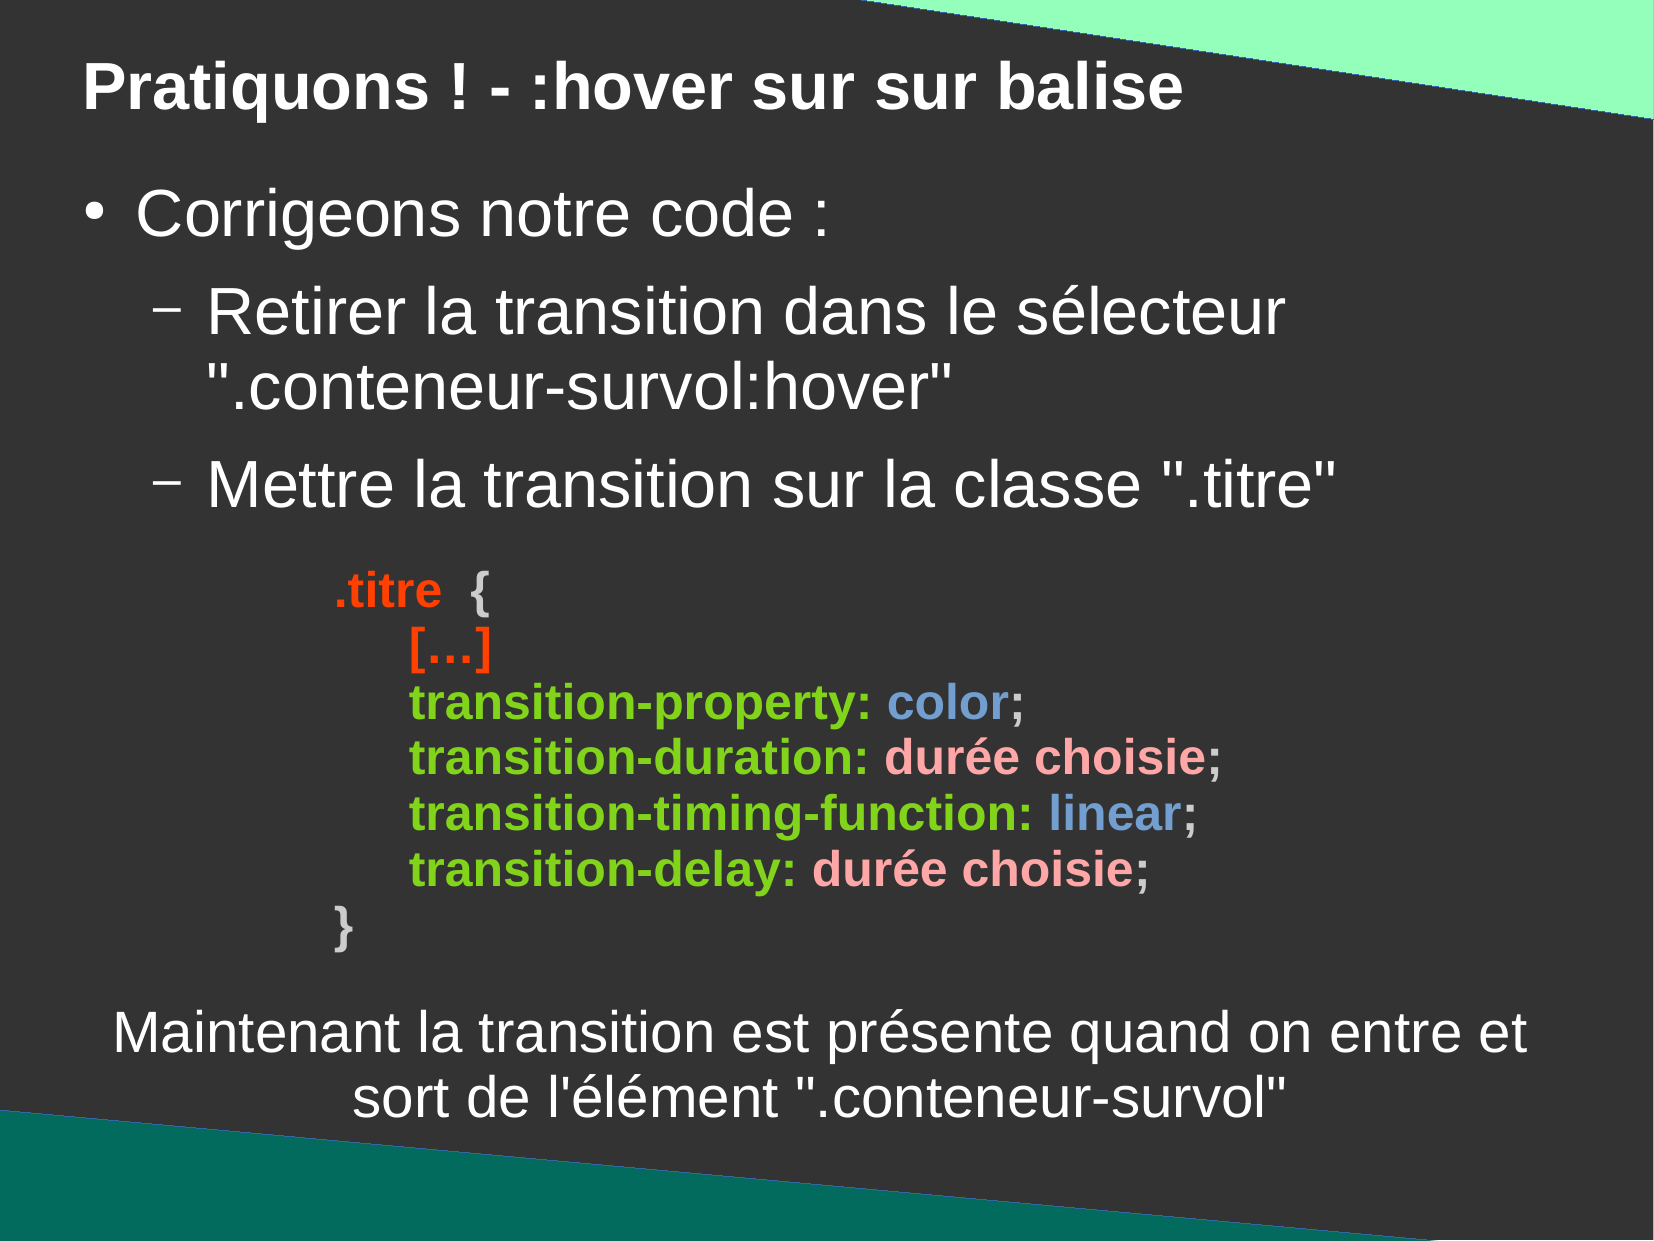

# Pratiquons ! - :hover sur sur balise
Corrigeons notre code :
Retirer la transition dans le sélecteur ".conteneur-survol:hover"
Mettre la transition sur la classe ".titre"
.titre {
	[…]
	transition-property: color;
	transition-duration: durée choisie;
	transition-timing-function: linear;
	transition-delay: durée choisie;
}
Maintenant la transition est présente quand on entre et sort de l'élément ".conteneur-survol"